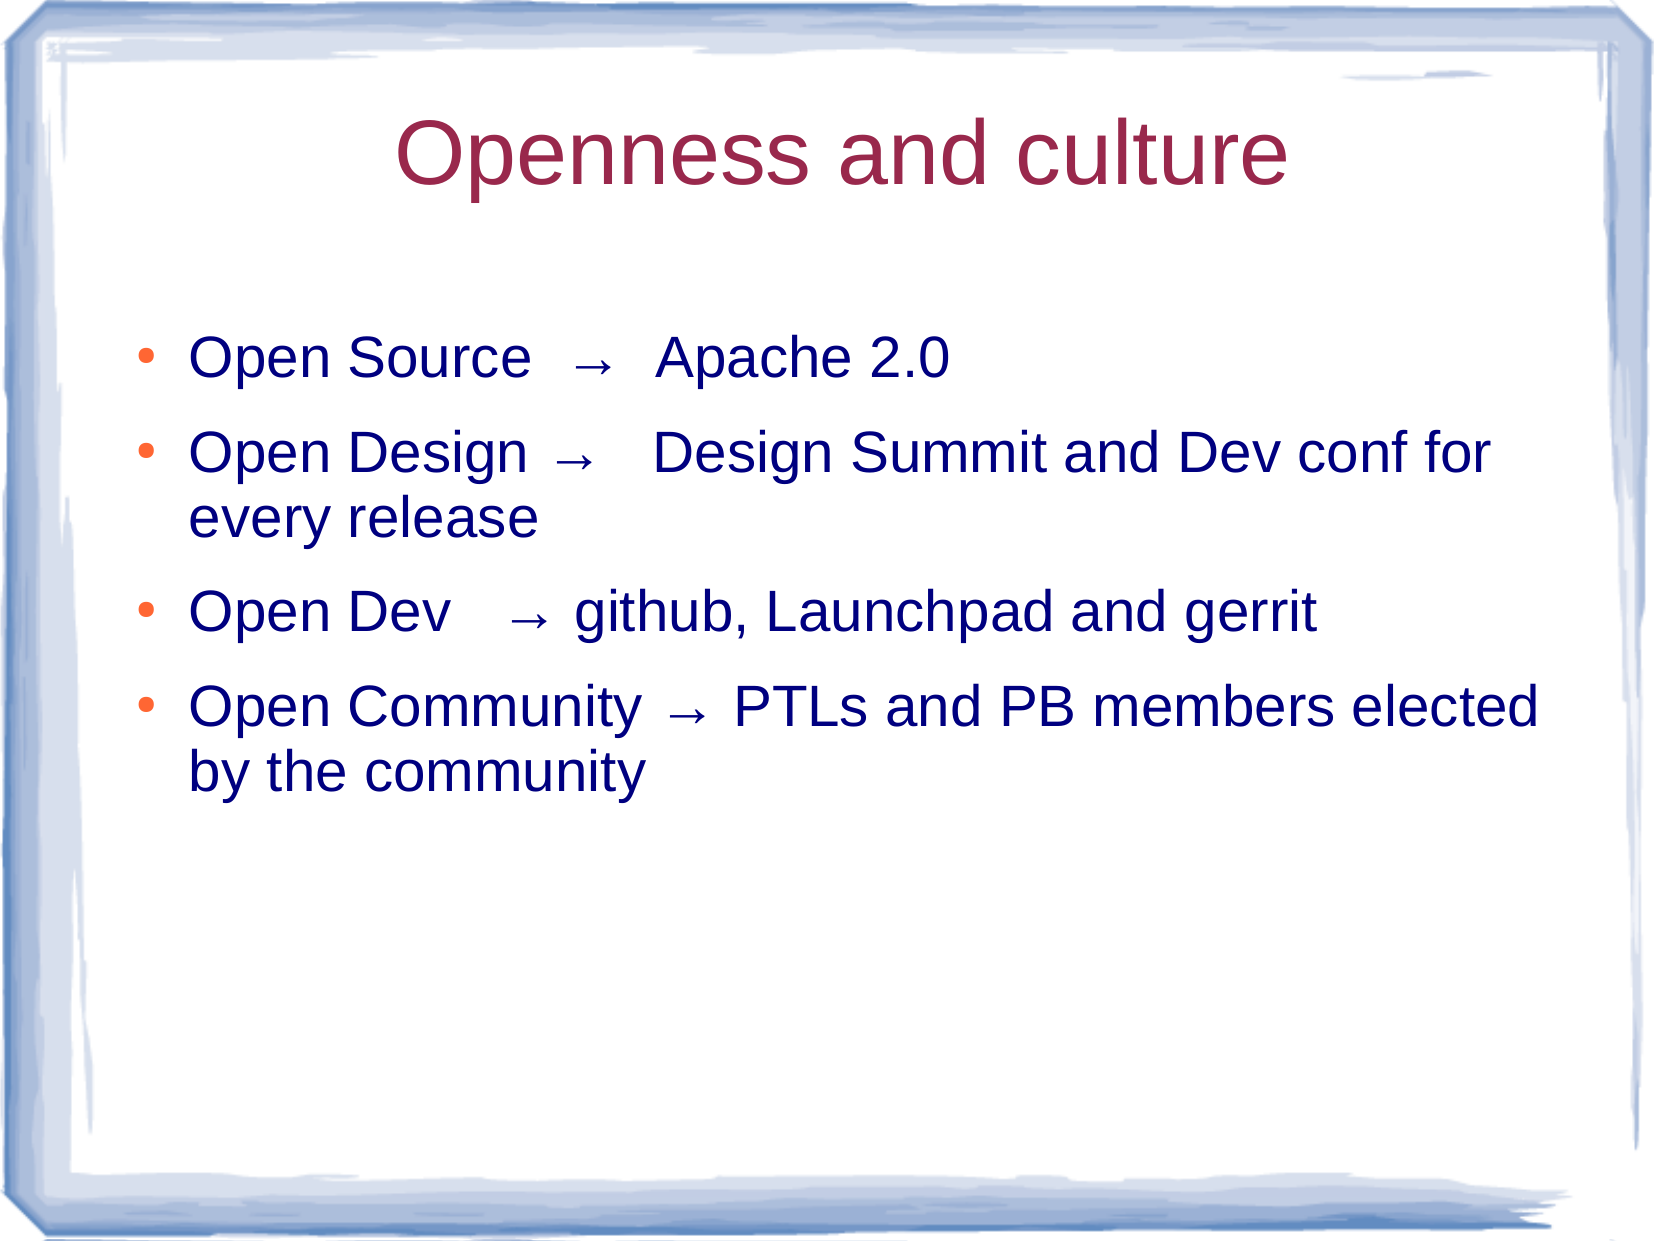

# Openness and culture
Open Source → Apache 2.0
Open Design → Design Summit and Dev conf for every release
Open Dev → github, Launchpad and gerrit
Open Community → PTLs and PB members elected by the community